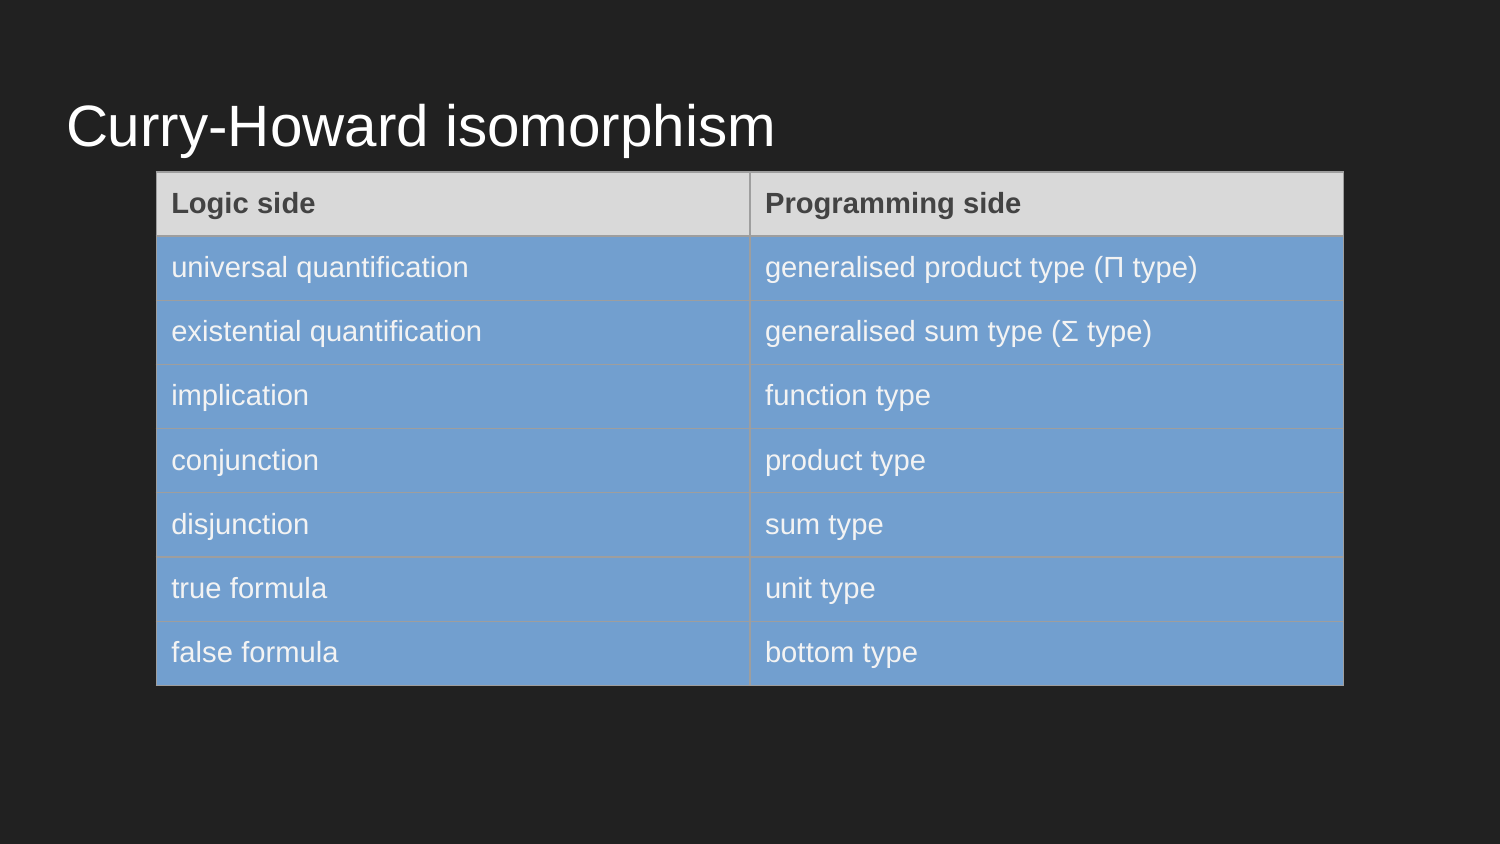

# Curry-Howard isomorphism
| Logic side | Programming side |
| --- | --- |
| universal quantification | generalised product type (Π type) |
| existential quantification | generalised sum type (Σ type) |
| implication | function type |
| conjunction | product type |
| disjunction | sum type |
| true formula | unit type |
| false formula | bottom type |